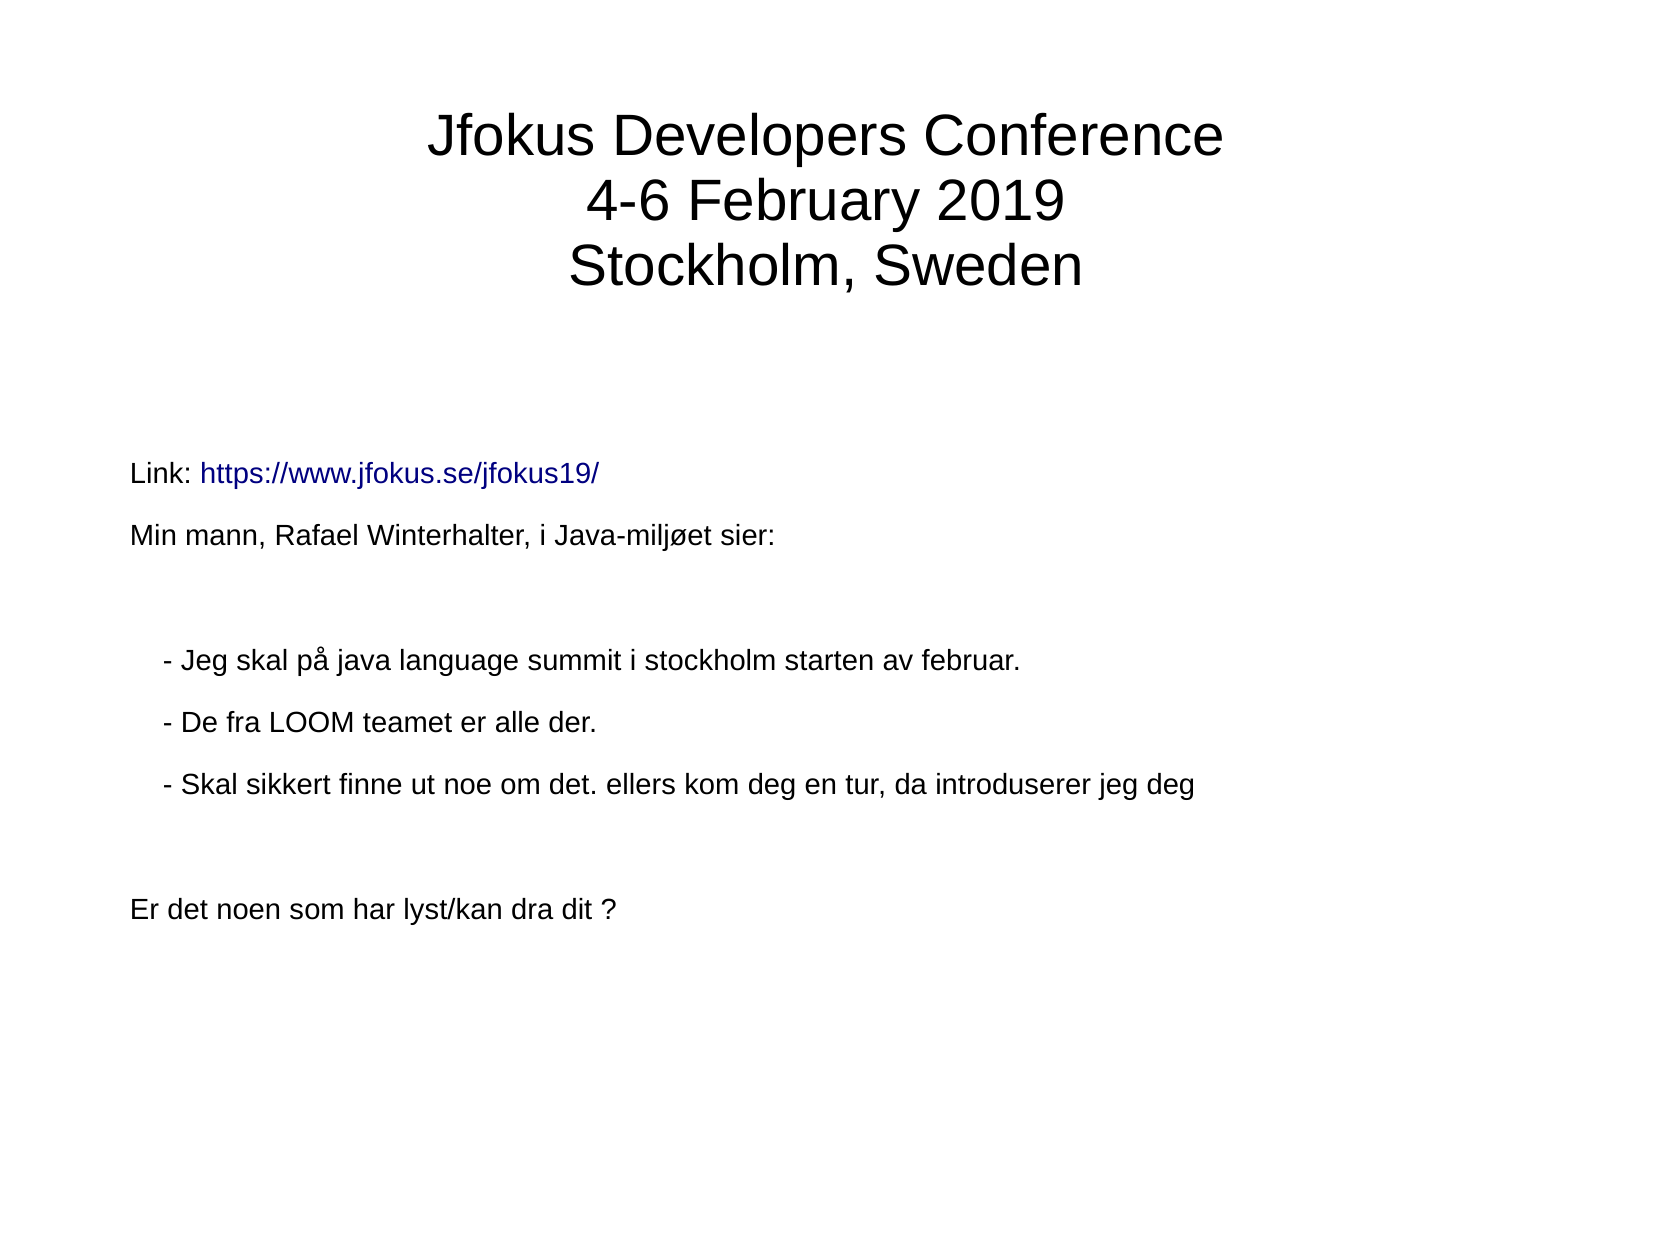

# Jfokus Developers Conference 4-6 February 2019 Stockholm, Sweden
Link: https://www.jfokus.se/jfokus19/
Min mann, Rafael Winterhalter, i Java-miljøet sier:
 - Jeg skal på java language summit i stockholm starten av februar.
 - De fra LOOM teamet er alle der.
 - Skal sikkert finne ut noe om det. ellers kom deg en tur, da introduserer jeg deg
Er det noen som har lyst/kan dra dit ?